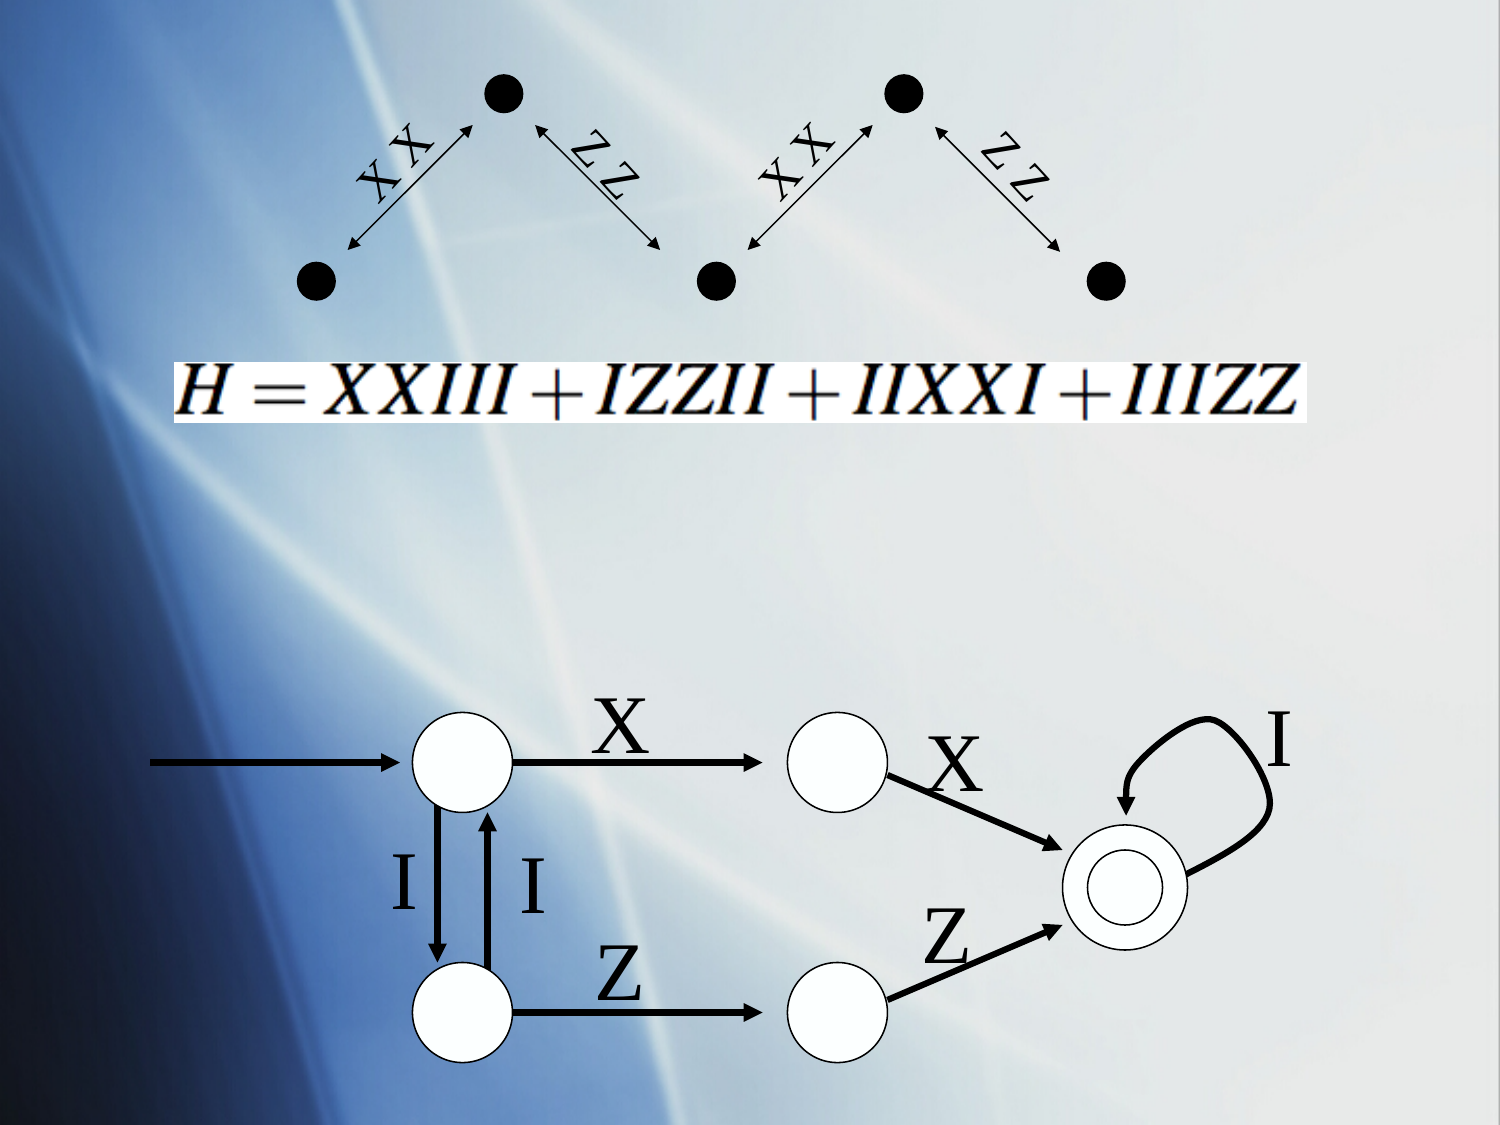

X X
X X
Z Z
Z Z
X
I
X
I
I
Z
Z